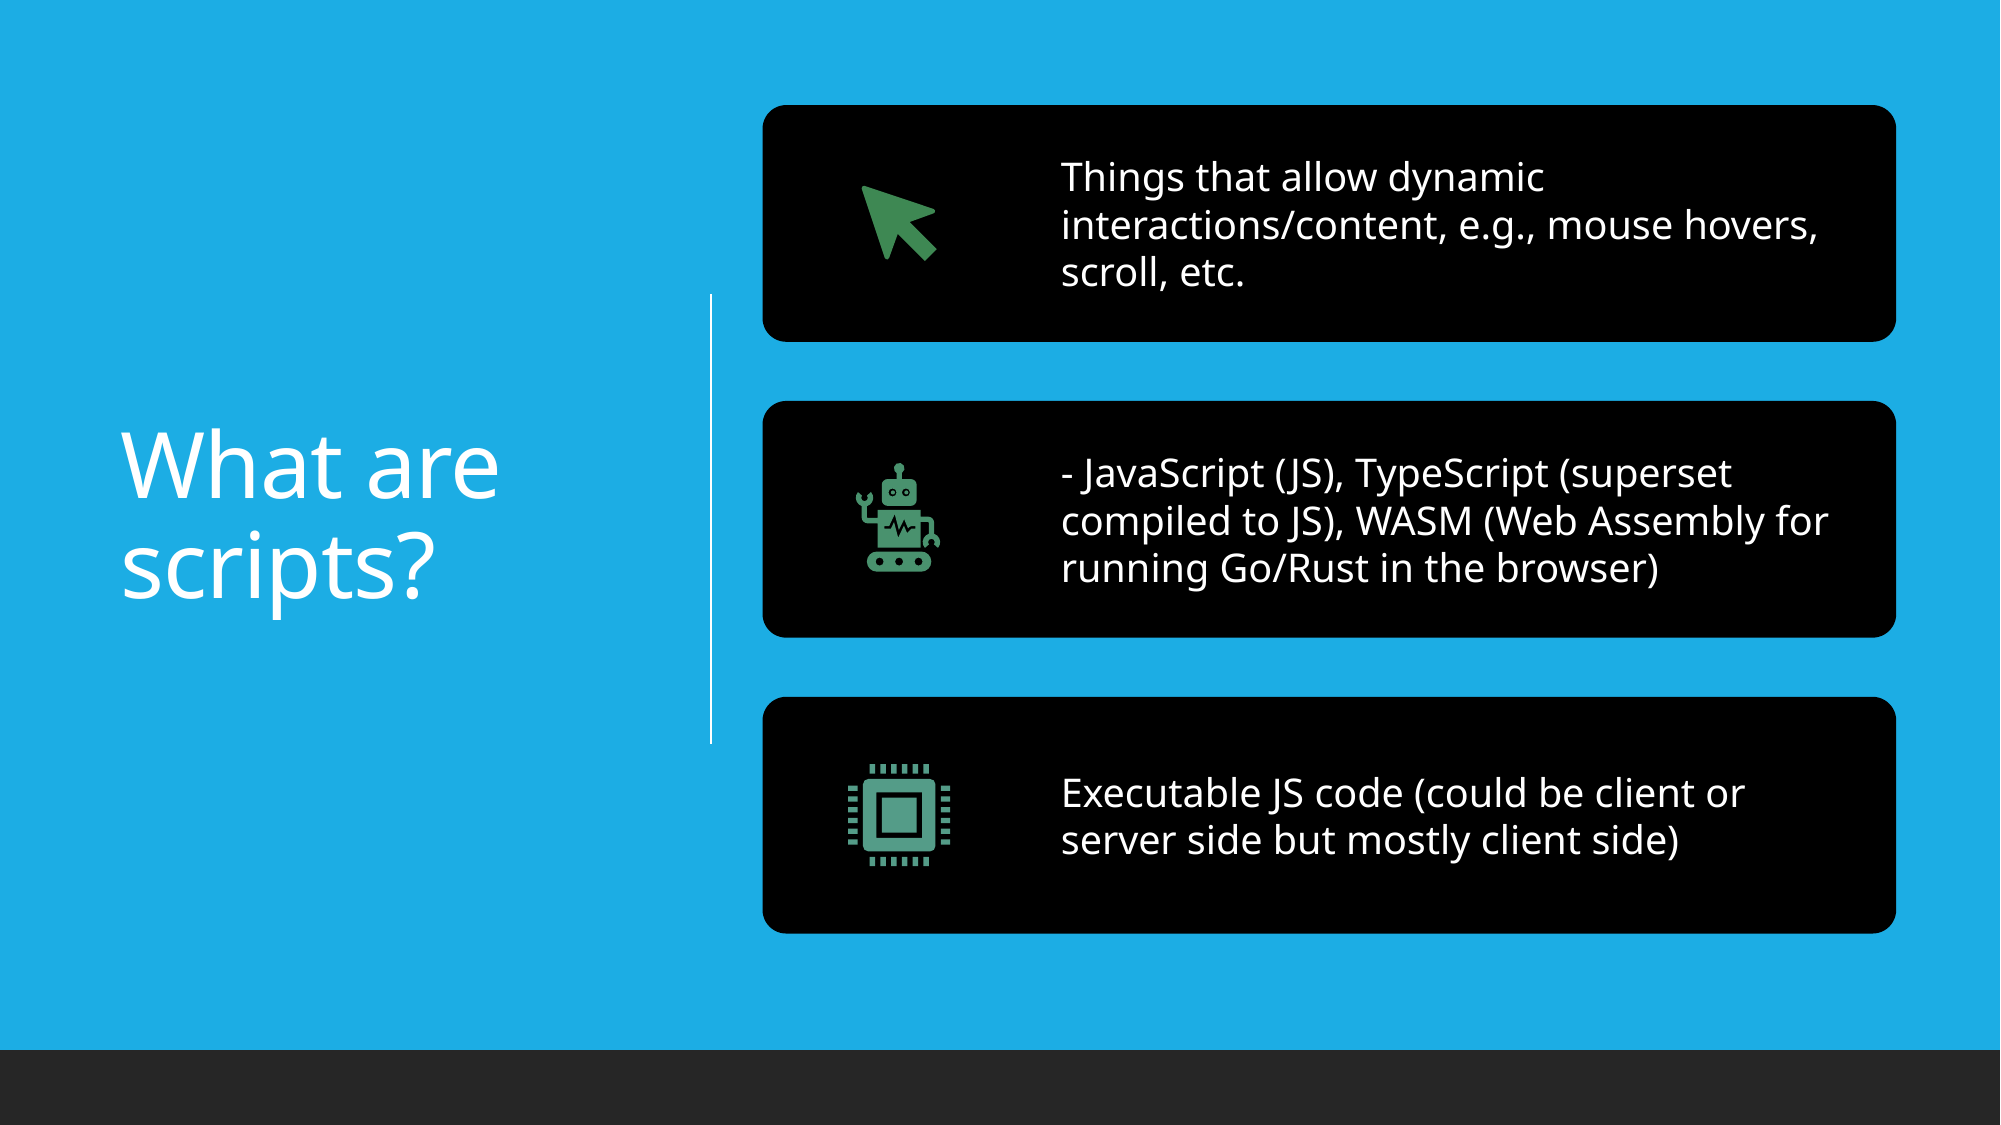

# What are scripts?
Things that allow dynamic interactions/content, e.g., mouse hovers, scroll, etc.
- JavaScript (JS), TypeScript (superset compiled to JS), WASM (Web Assembly for running Go/Rust in the browser)
Executable JS code (could be client or server side but mostly client side)